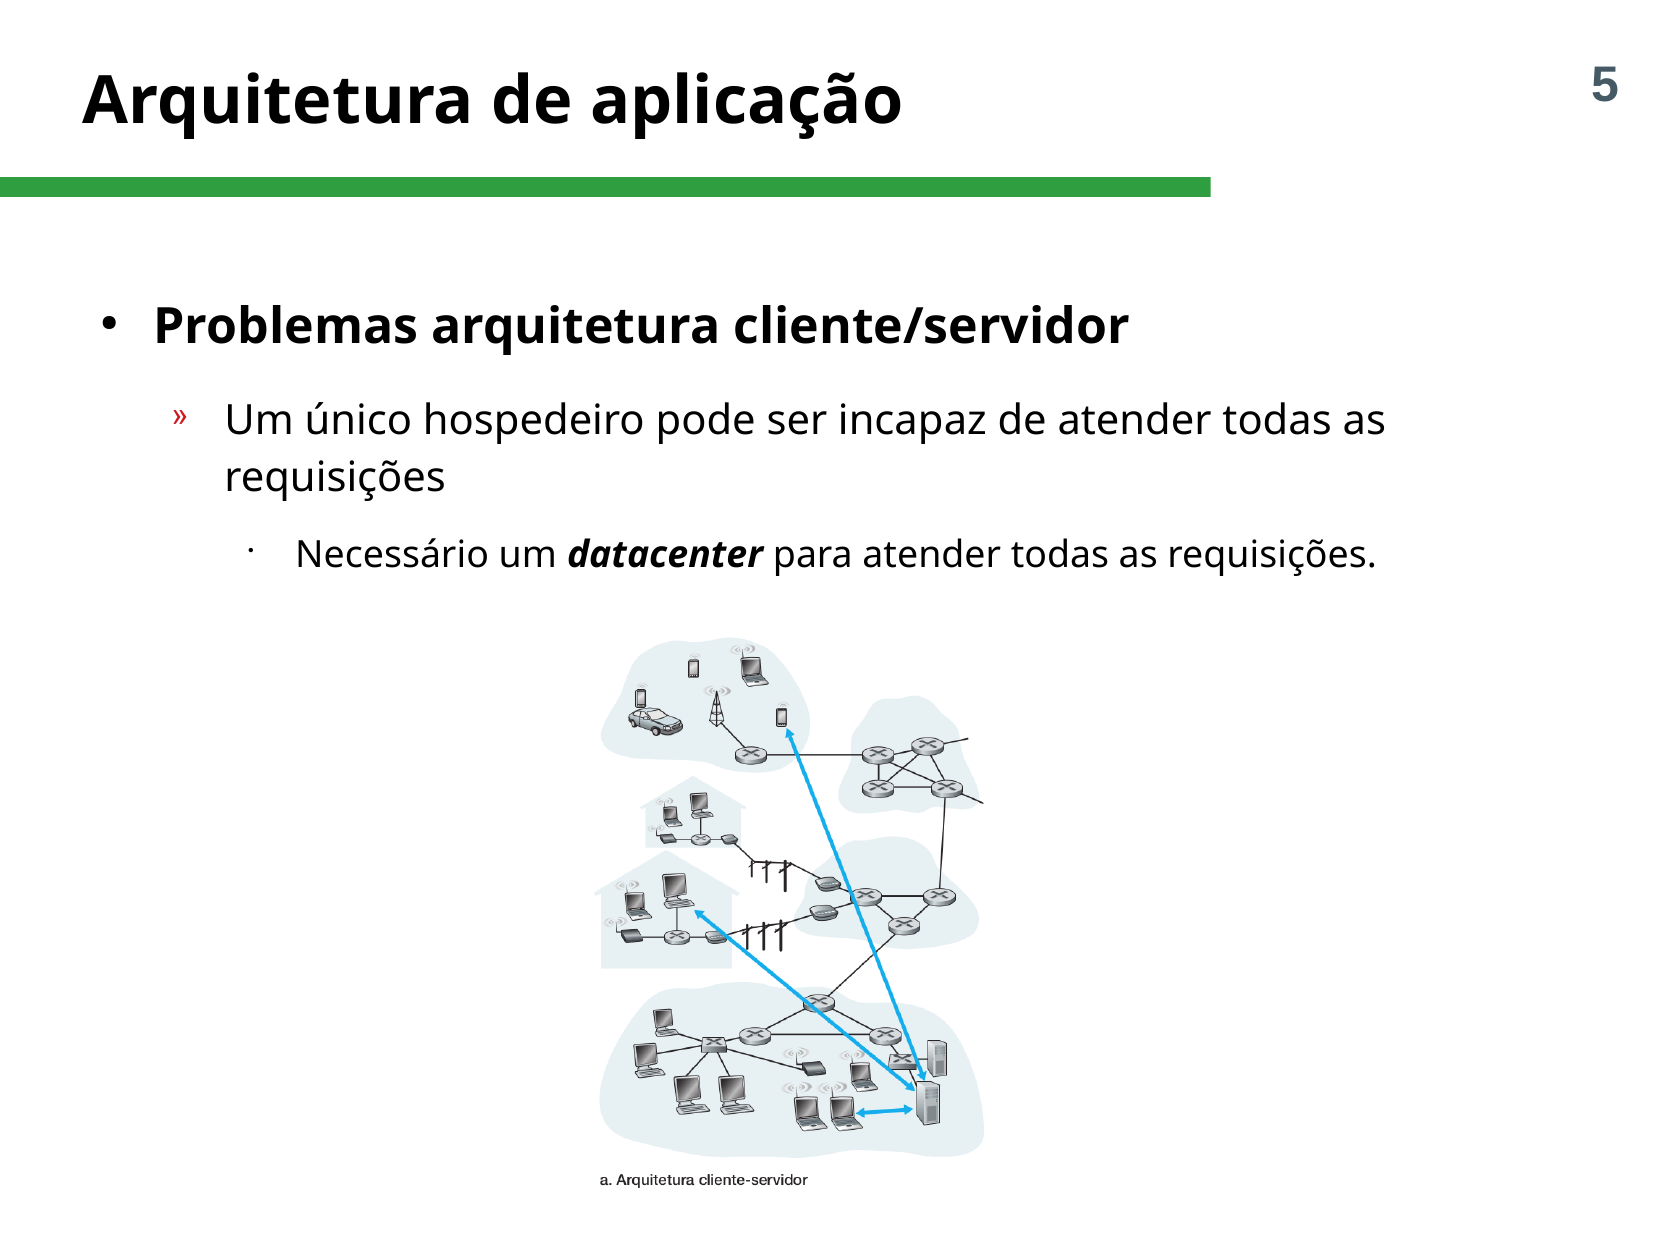

# Arquitetura de aplicação
Problemas arquitetura cliente/servidor
Um único hospedeiro pode ser incapaz de atender todas as requisições
Necessário um datacenter para atender todas as requisições.